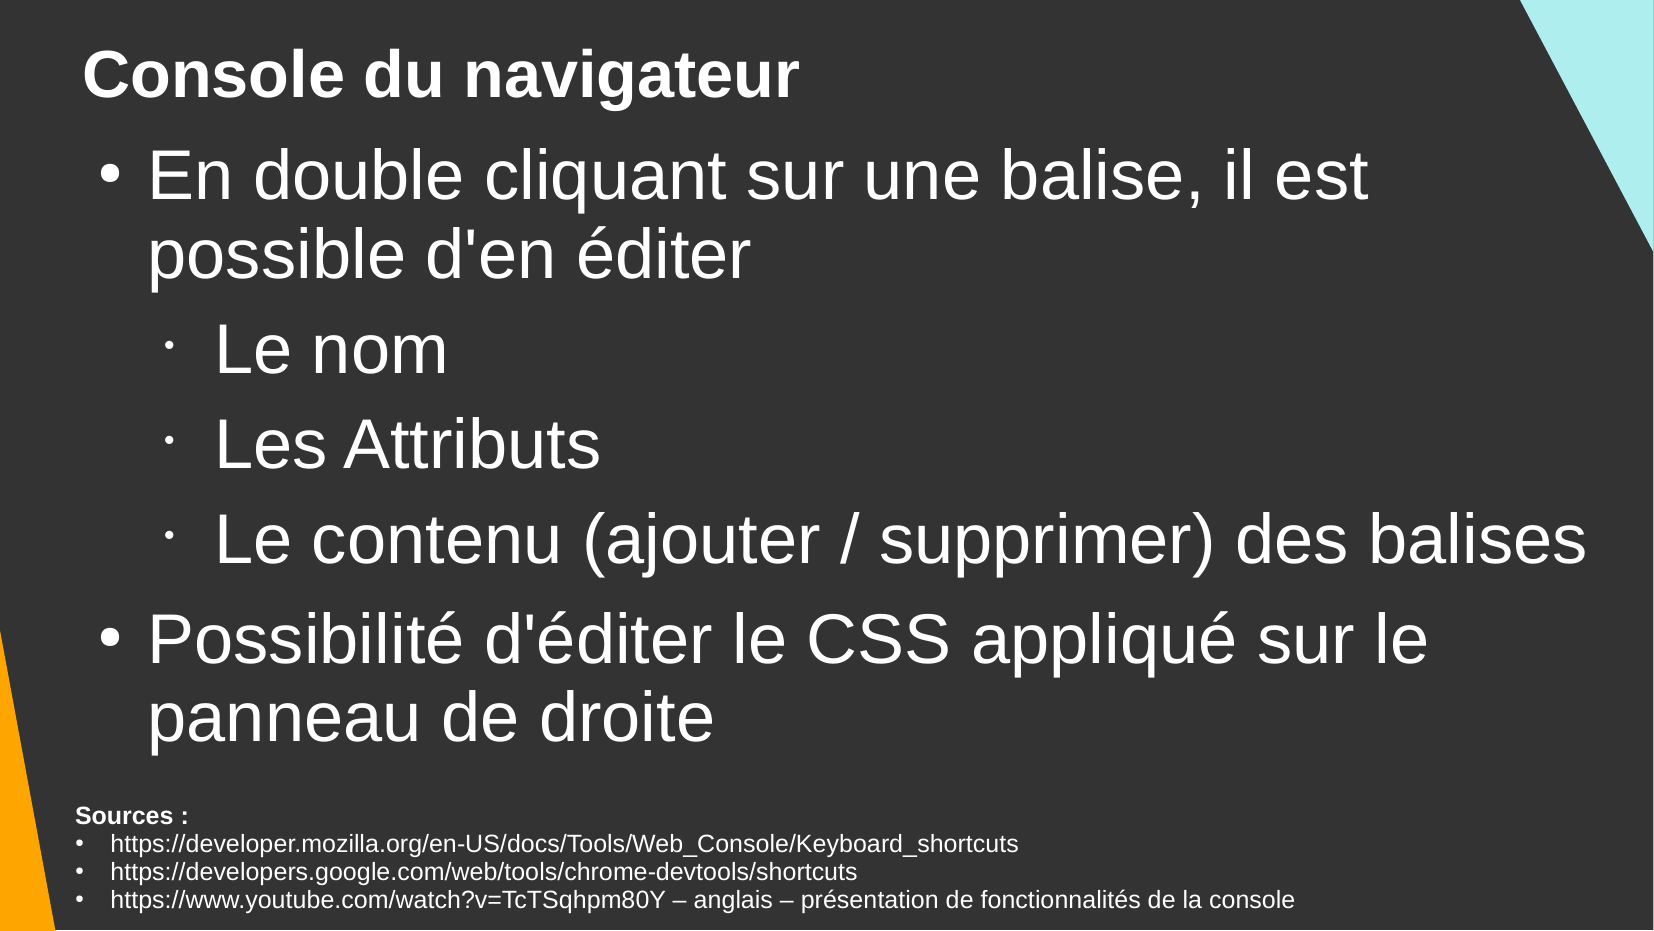

# Console du navigateur
En double cliquant sur une balise, il est possible d'en éditer
Le nom
Les Attributs
Le contenu (ajouter / supprimer) des balises
Possibilité d'éditer le CSS appliqué sur le panneau de droite
Sources :
https://developer.mozilla.org/en-US/docs/Tools/Web_Console/Keyboard_shortcuts
https://developers.google.com/web/tools/chrome-devtools/shortcuts
https://www.youtube.com/watch?v=TcTSqhpm80Y – anglais – présentation de fonctionnalités de la console